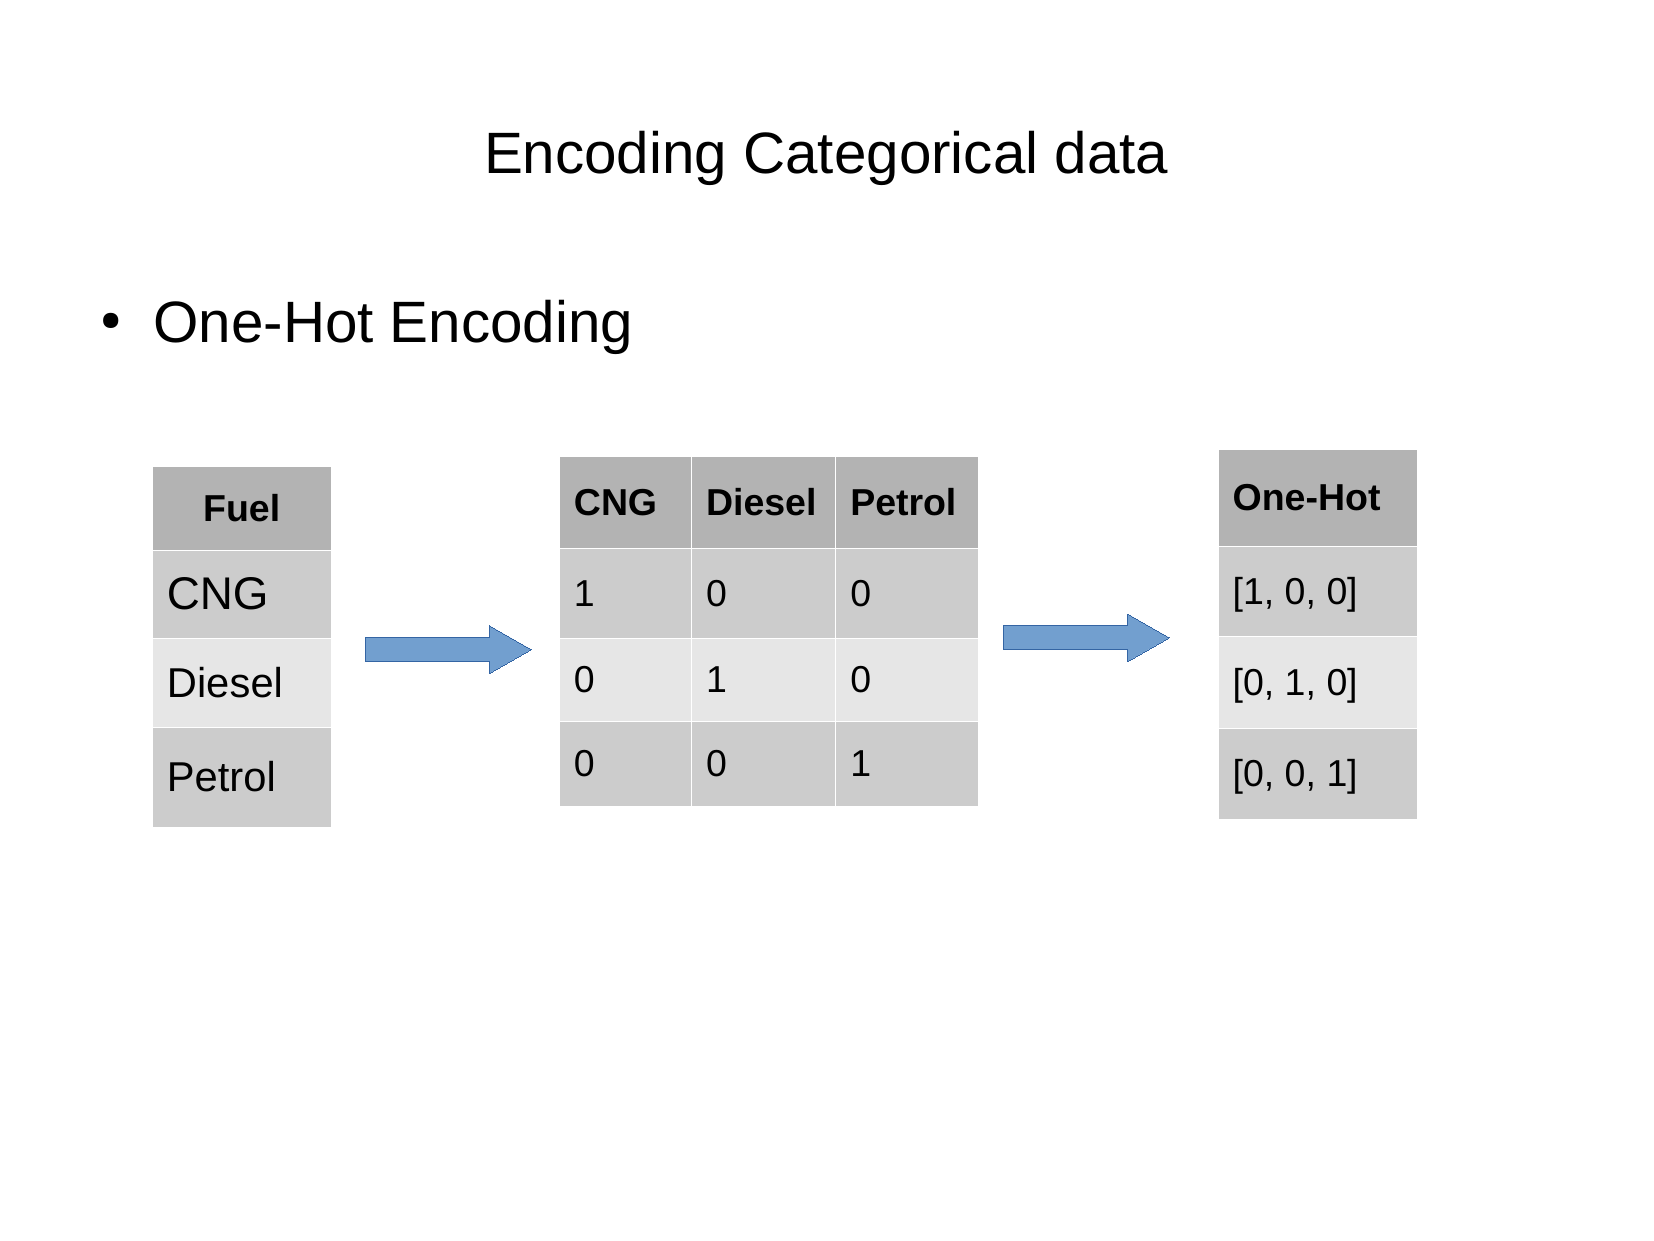

# Encoding Categorical data
One-Hot Encoding
| One-Hot |
| --- |
| [1, 0, 0] |
| [0, 1, 0] |
| [0, 0, 1] |
| CNG | Diesel | Petrol |
| --- | --- | --- |
| 1 | 0 | 0 |
| 0 | 1 | 0 |
| 0 | 0 | 1 |
| Fuel |
| --- |
| CNG |
| Diesel |
| Petrol |